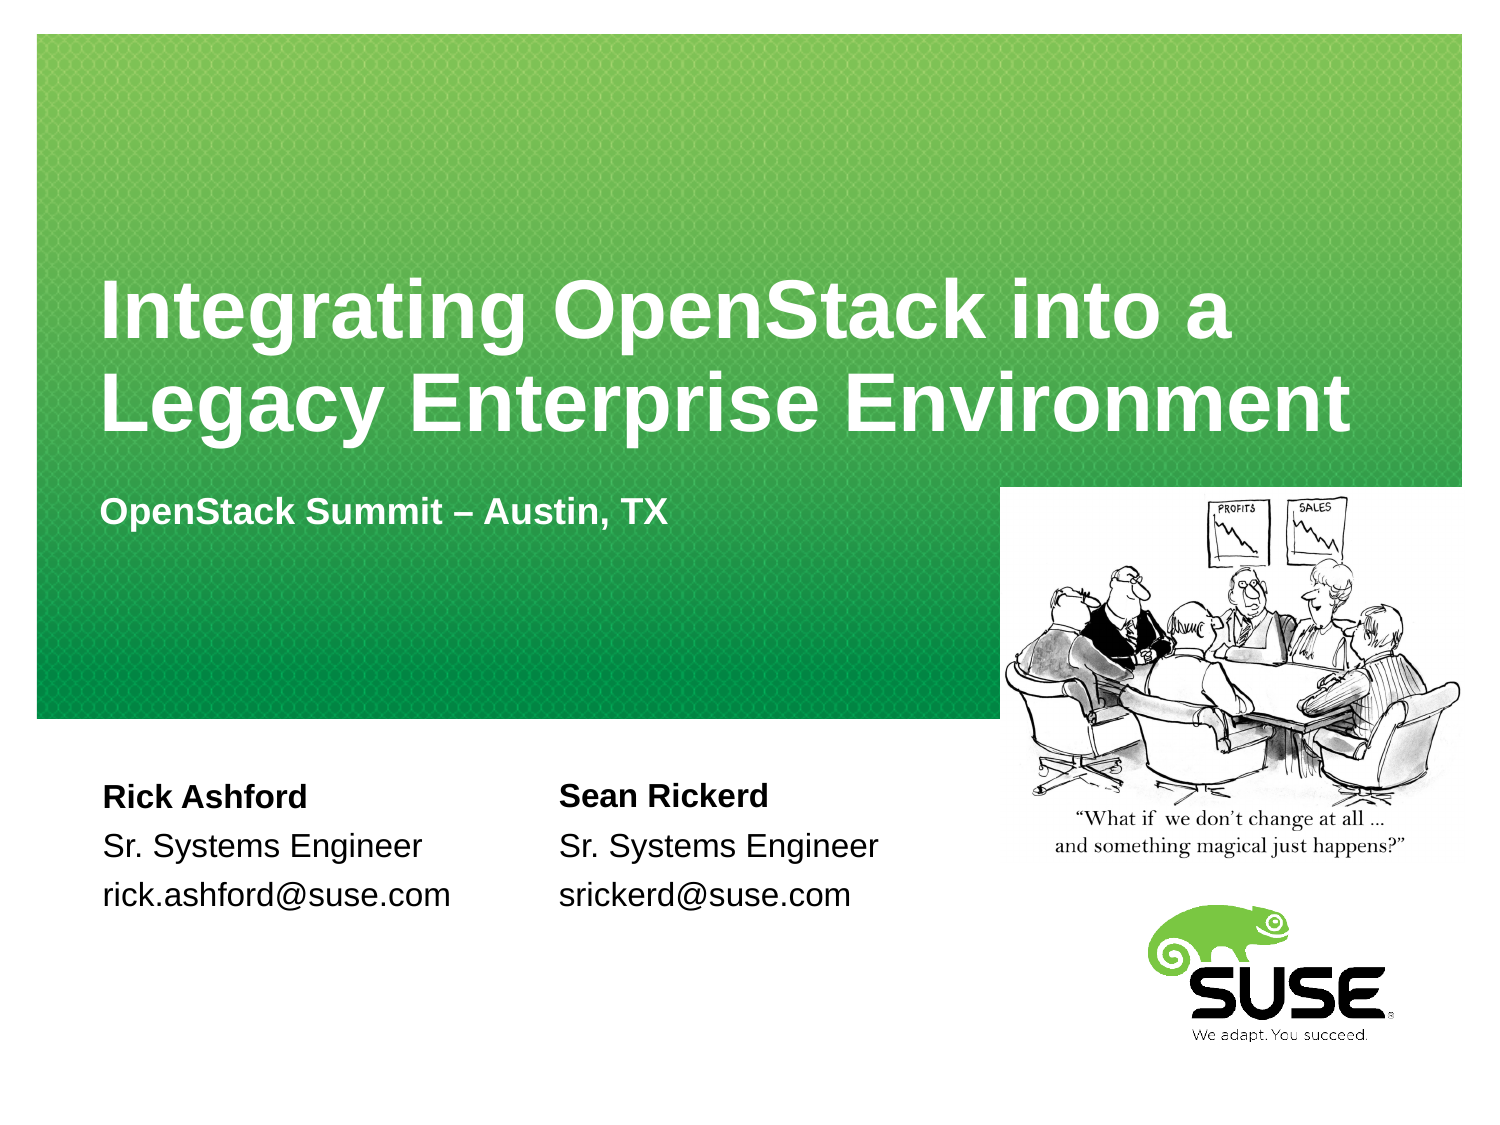

# Integrating OpenStack into a Legacy Enterprise Environment OpenStack Summit – Austin, TX
Sean Rickerd
Sr. Systems Engineer
srickerd@suse.com
Rick Ashford
Sr. Systems Engineer
rick.ashford@suse.com